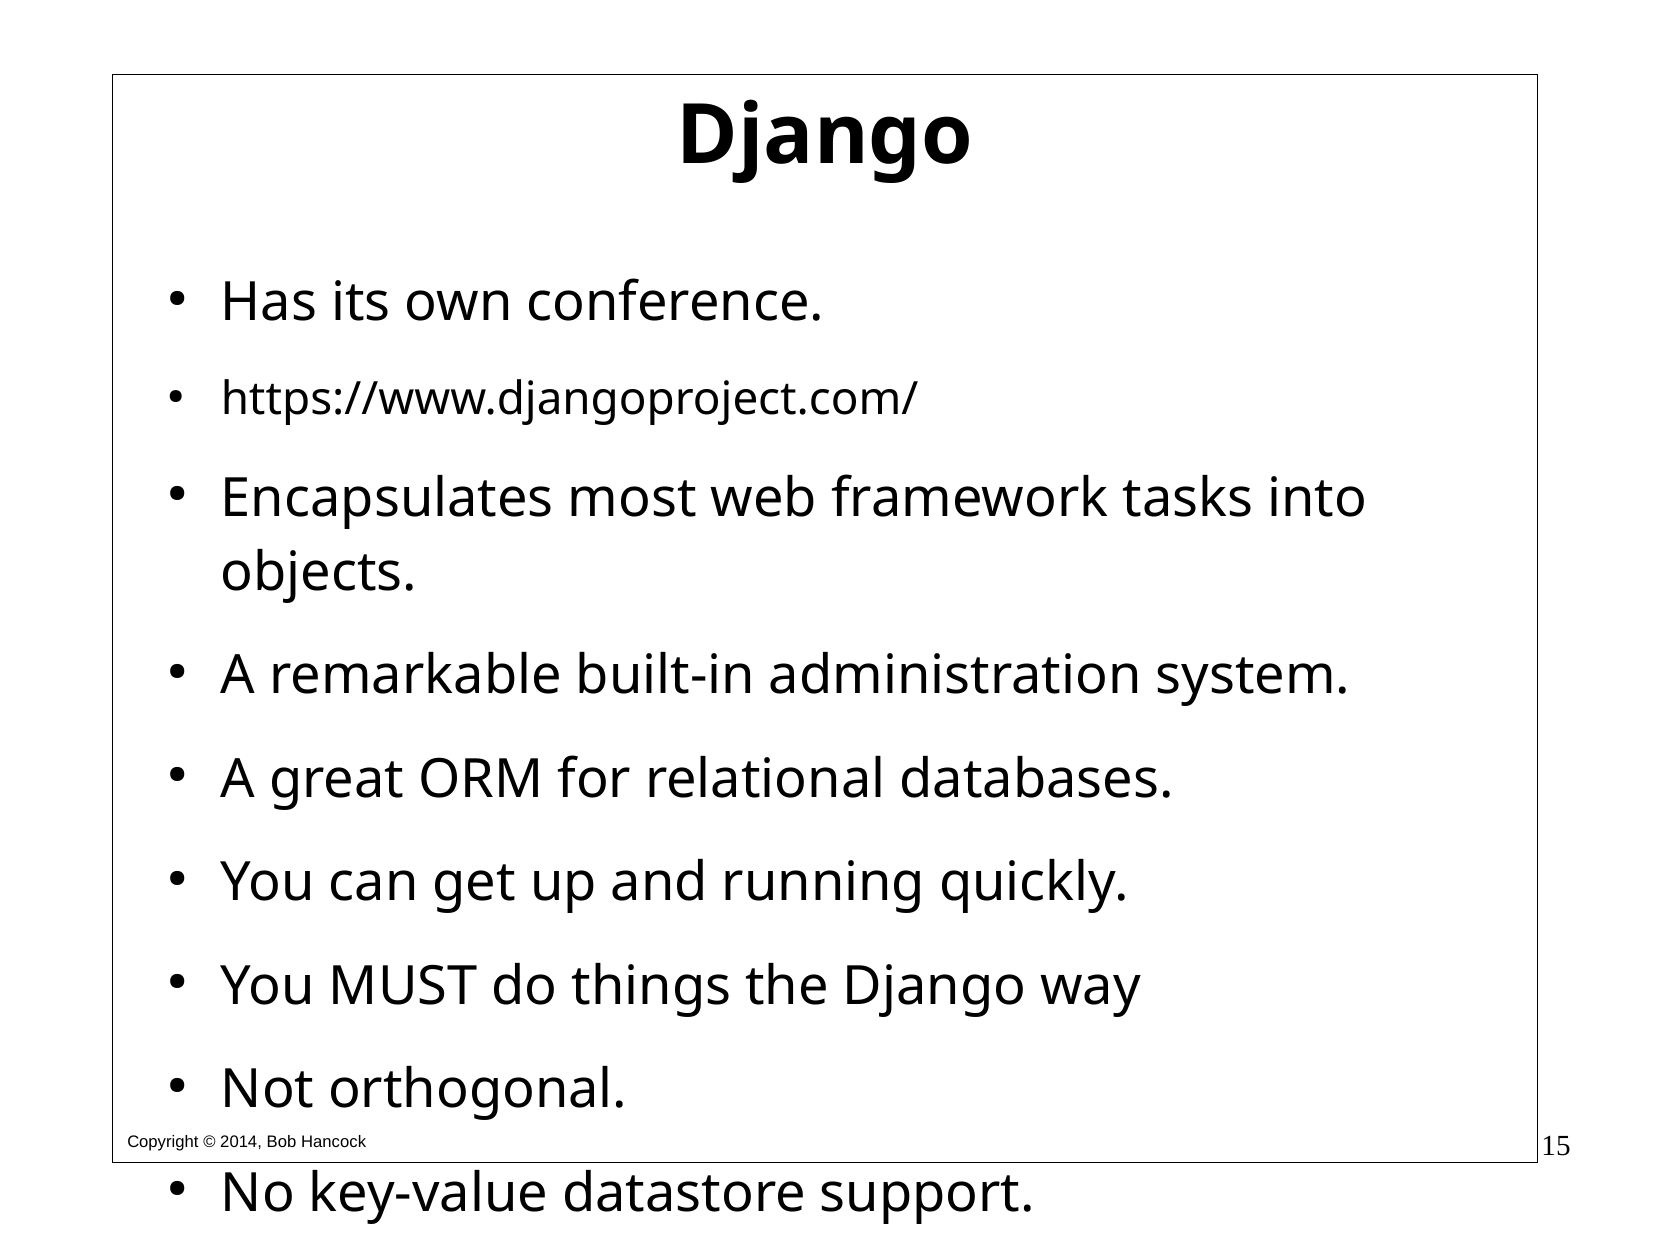

# Django
Has its own conference.
https://www.djangoproject.com/
Encapsulates most web framework tasks into objects.
A remarkable built-in administration system.
A great ORM for relational databases.
You can get up and running quickly.
You MUST do things the Django way
Not orthogonal.
No key-value datastore support.
Copyright © 2014, Bob Hancock
15